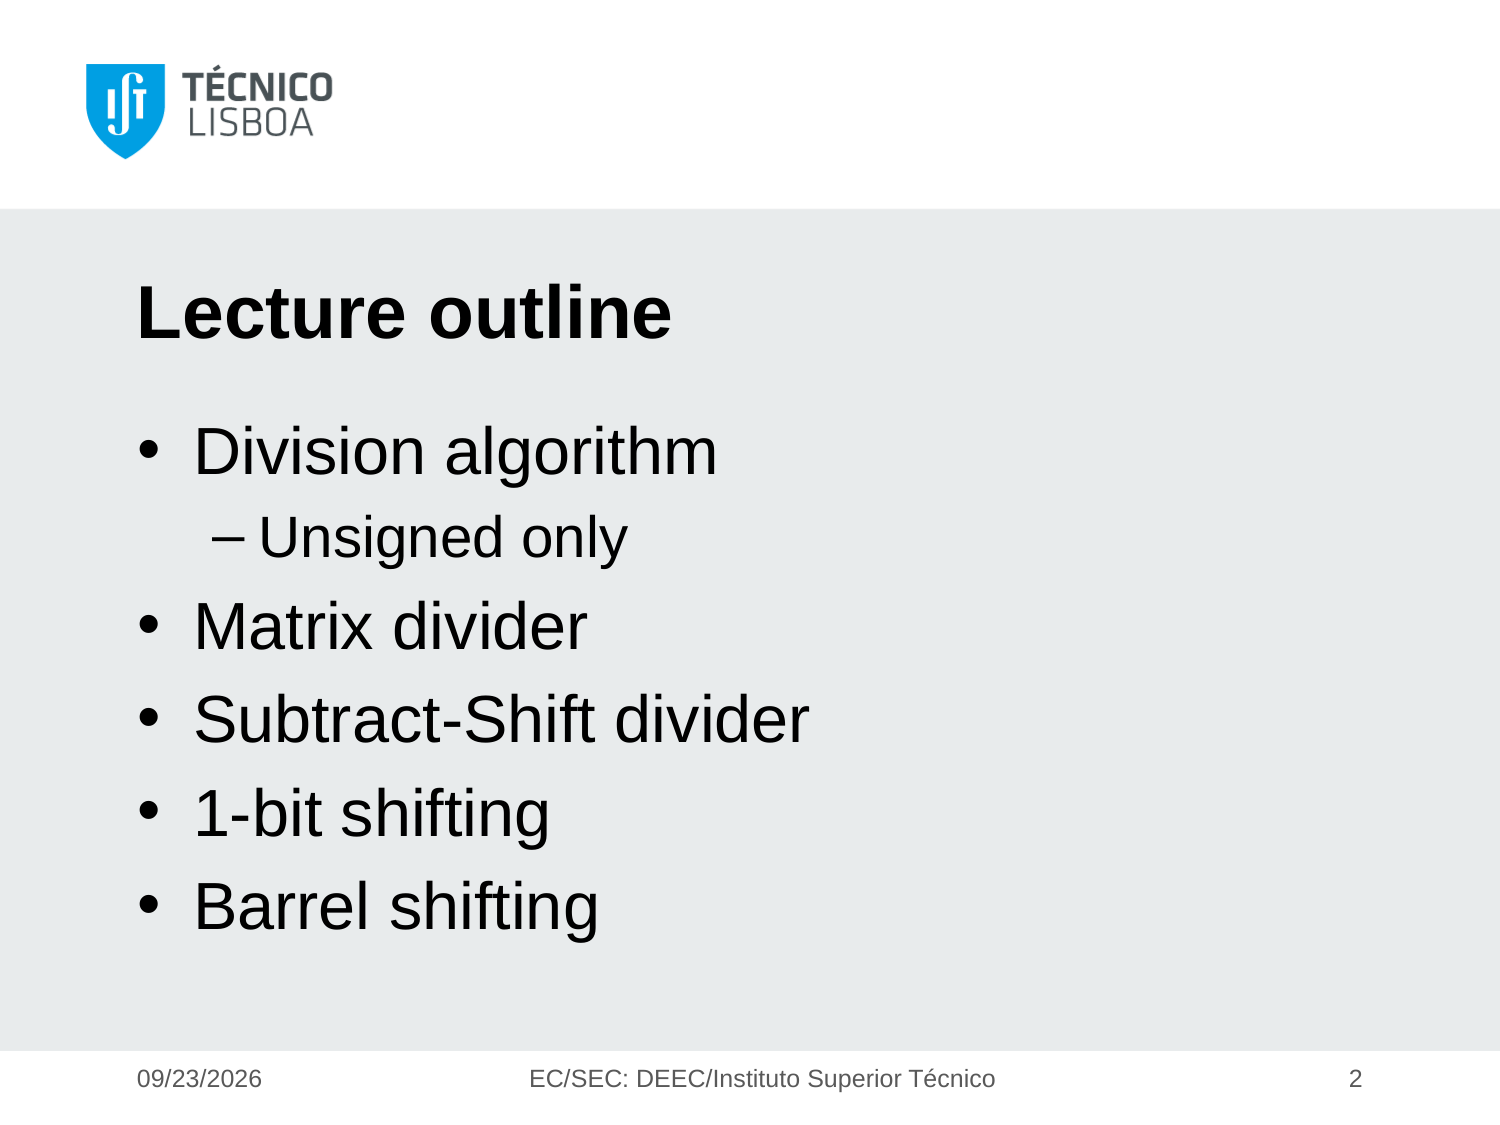

# Lecture outline
Division algorithm
Unsigned only
Matrix divider
Subtract-Shift divider
1-bit shifting
Barrel shifting
EC/SEC: DEEC/Instituto Superior Técnico
2